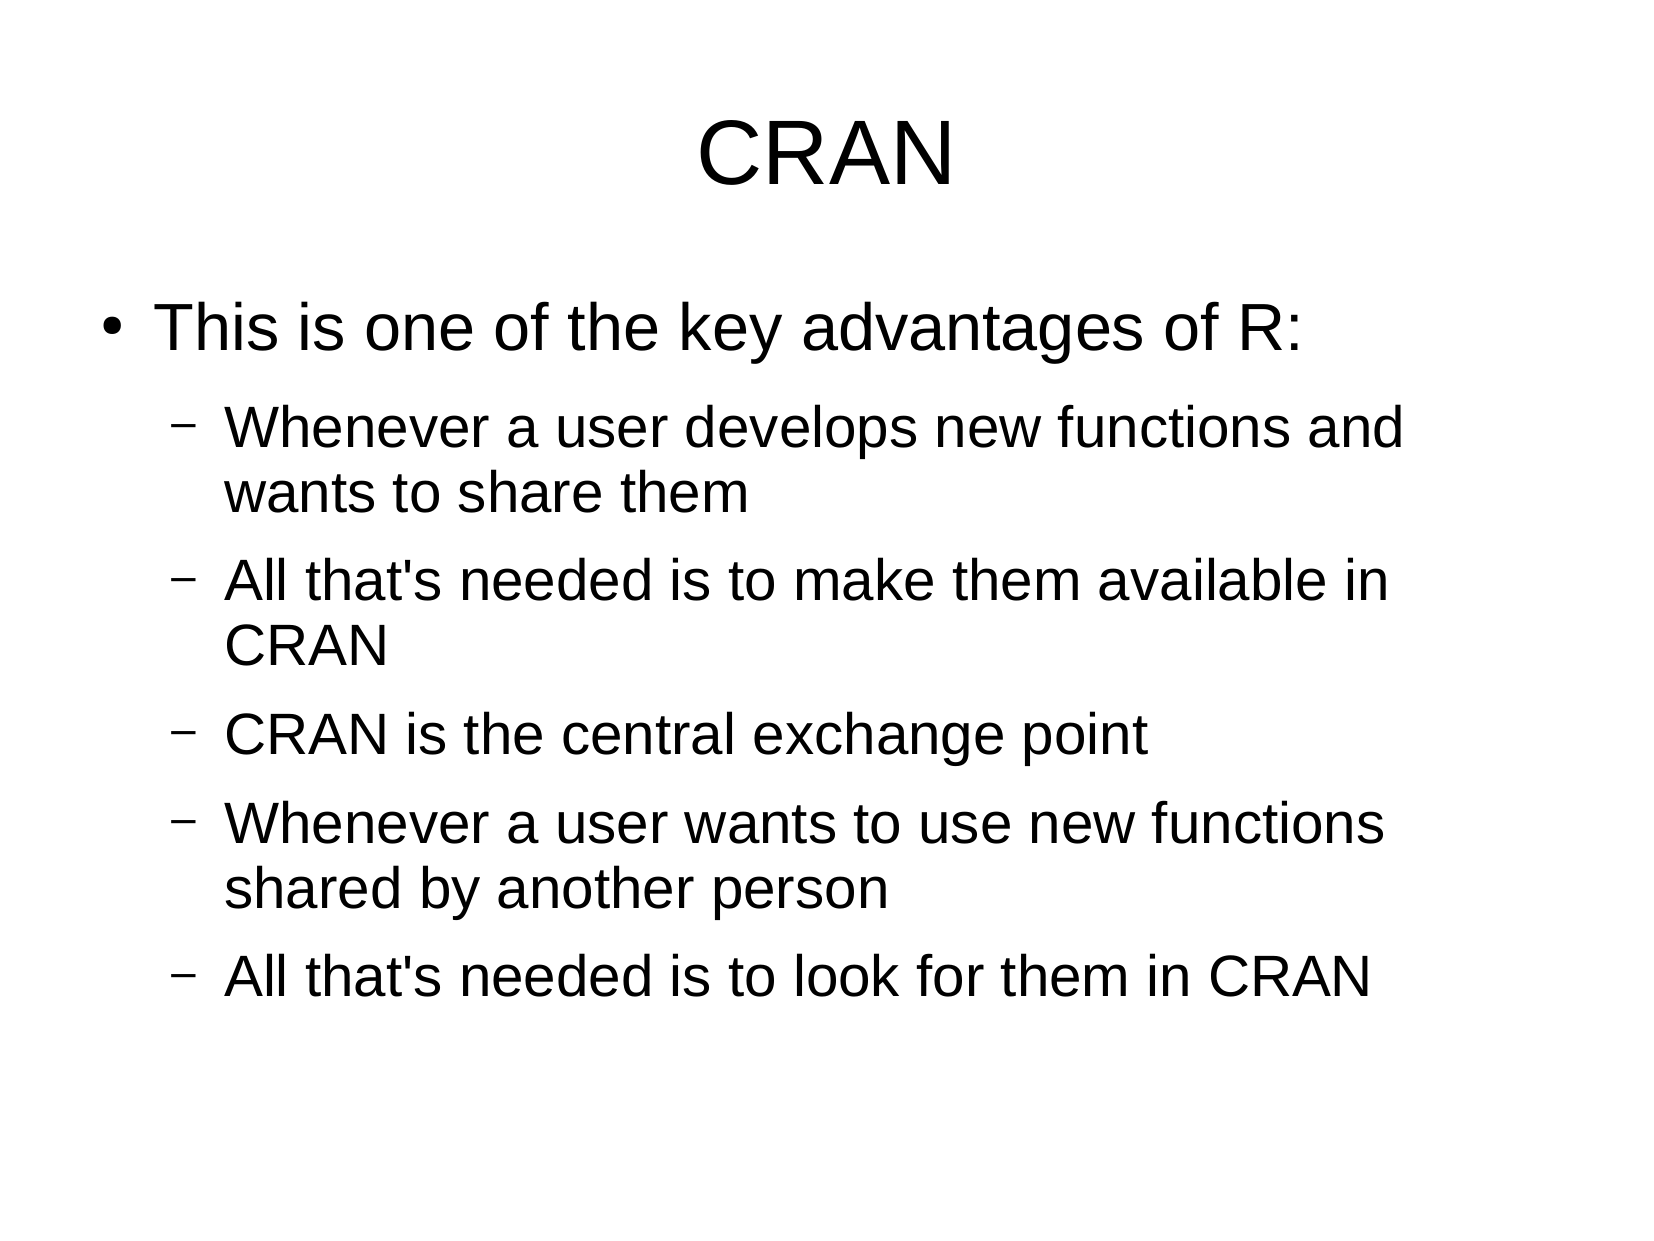

# CRAN
This is one of the key advantages of R:
Whenever a user develops new functions and wants to share them
All that's needed is to make them available in CRAN
CRAN is the central exchange point
Whenever a user wants to use new functions shared by another person
All that's needed is to look for them in CRAN